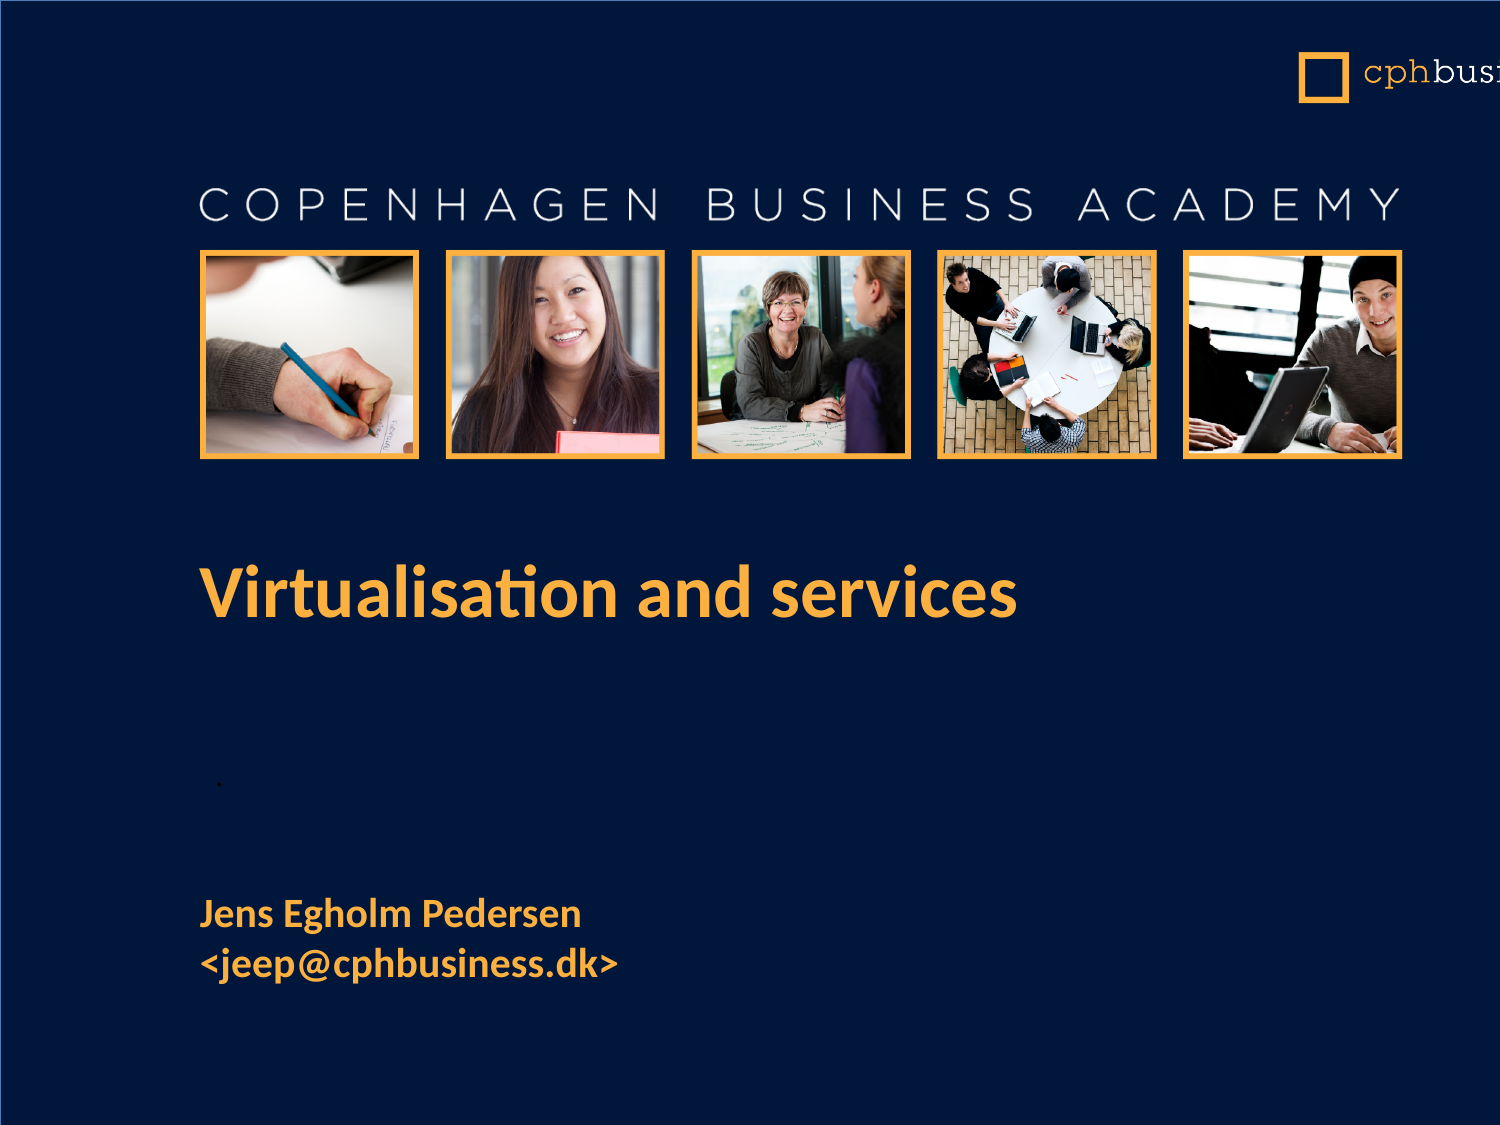

Virtualisation and services
.
Jens Egholm Pedersen
<jeep@cphbusiness.dk>